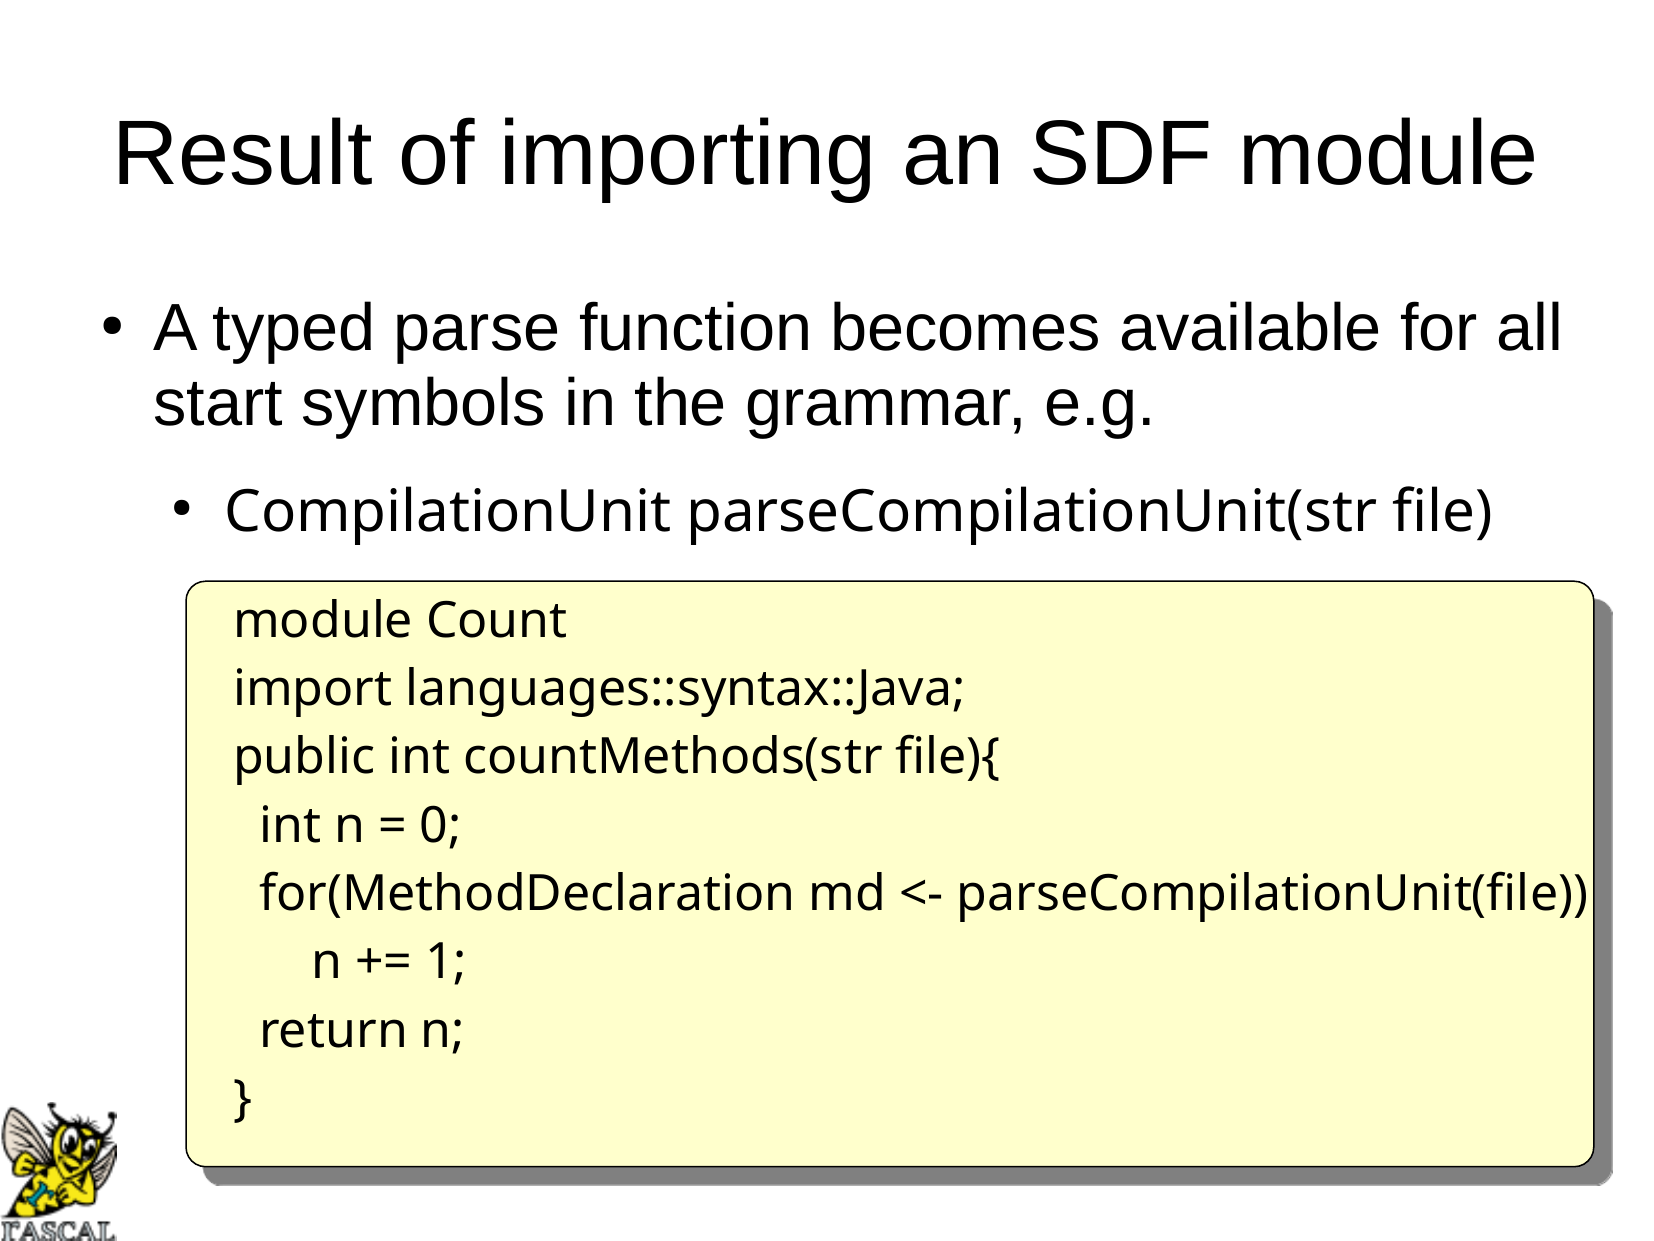

# Result of importing an SDF module
A typed parse function becomes available for all start symbols in the grammar, e.g.
CompilationUnit parseCompilationUnit(str file)
module Count
import languages::syntax::Java;
public int countMethods(str file){
 int n = 0;
 for(MethodDeclaration md <- parseCompilationUnit(file))
 n += 1;
 return n;
}
53